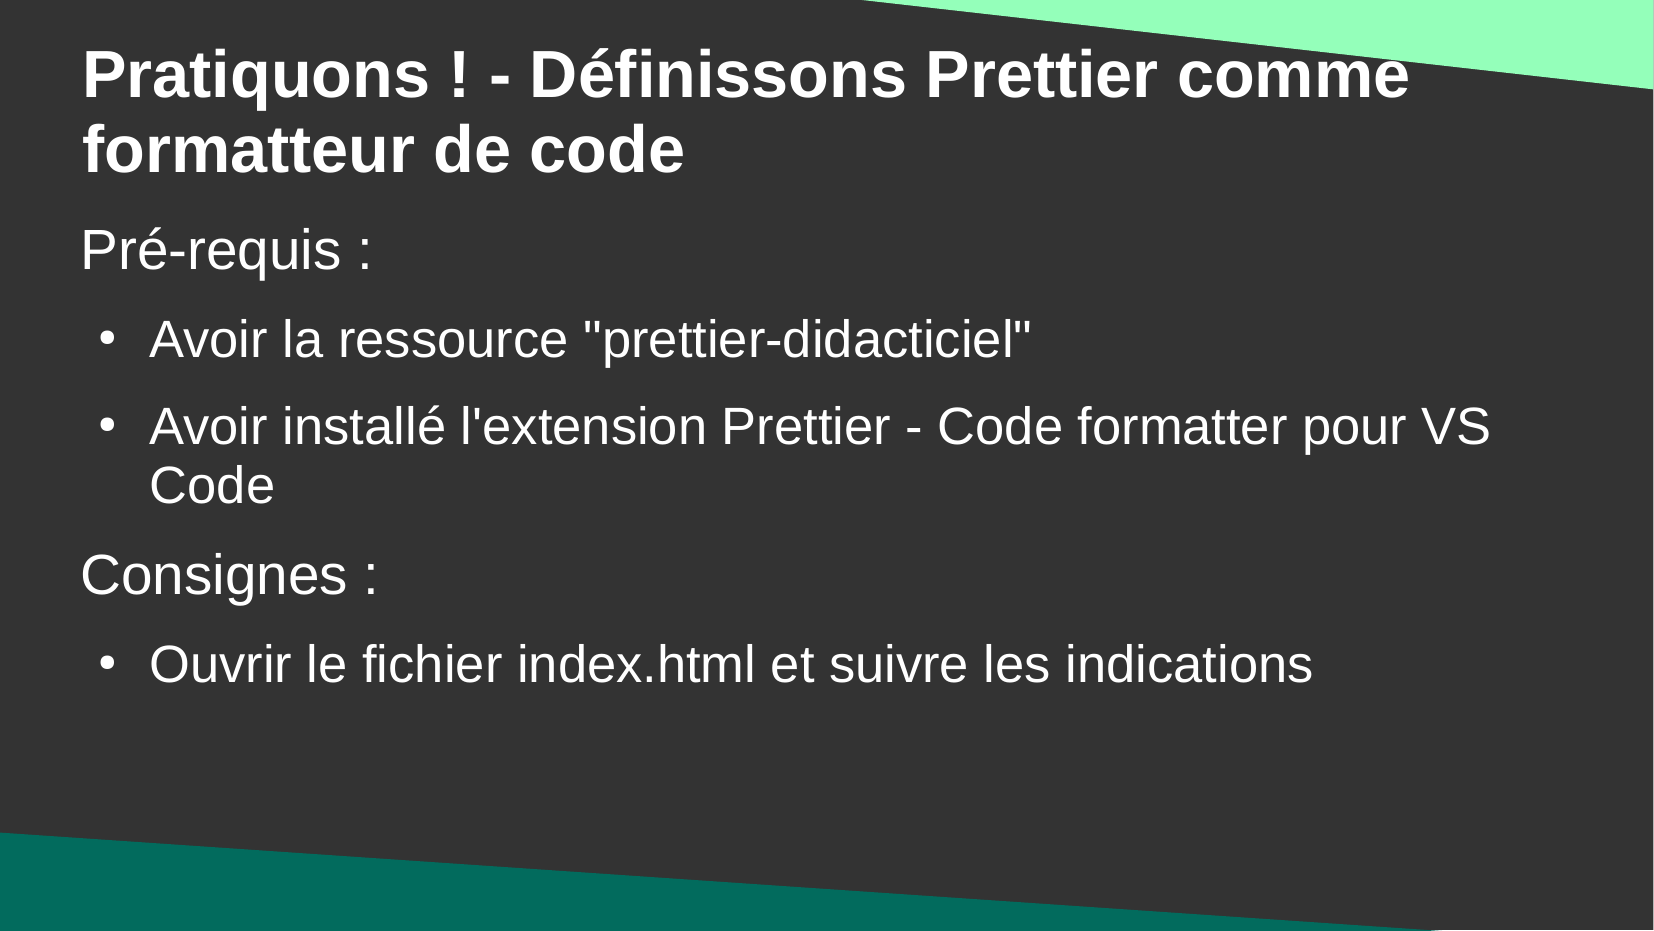

# Pratiquons ! - Définissons Prettier comme formatteur de code
Pré-requis :
Avoir la ressource "prettier-didacticiel"
Avoir installé l'extension Prettier - Code formatter pour VS Code
Consignes :
Ouvrir le fichier index.html et suivre les indications